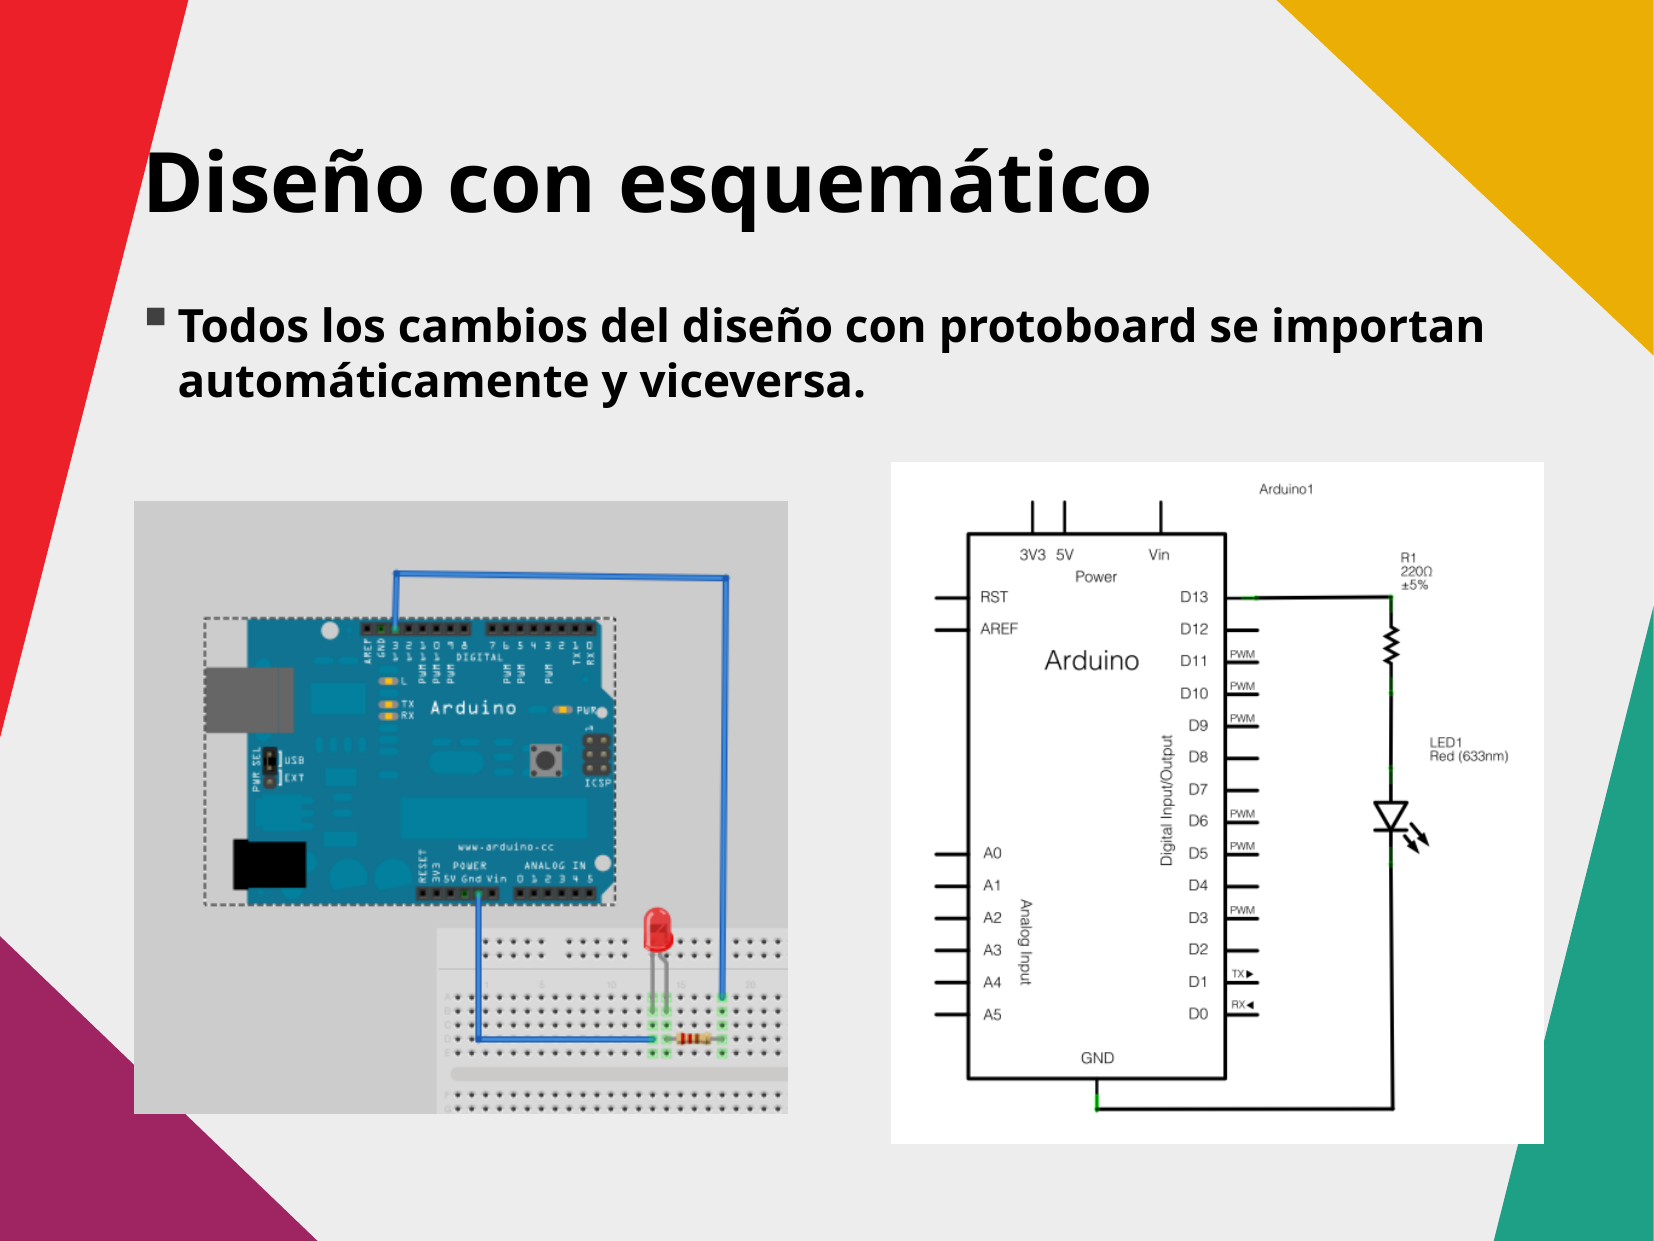

Diseño con esquemático
Todos los cambios del diseño con protoboard se importan automáticamente y viceversa.